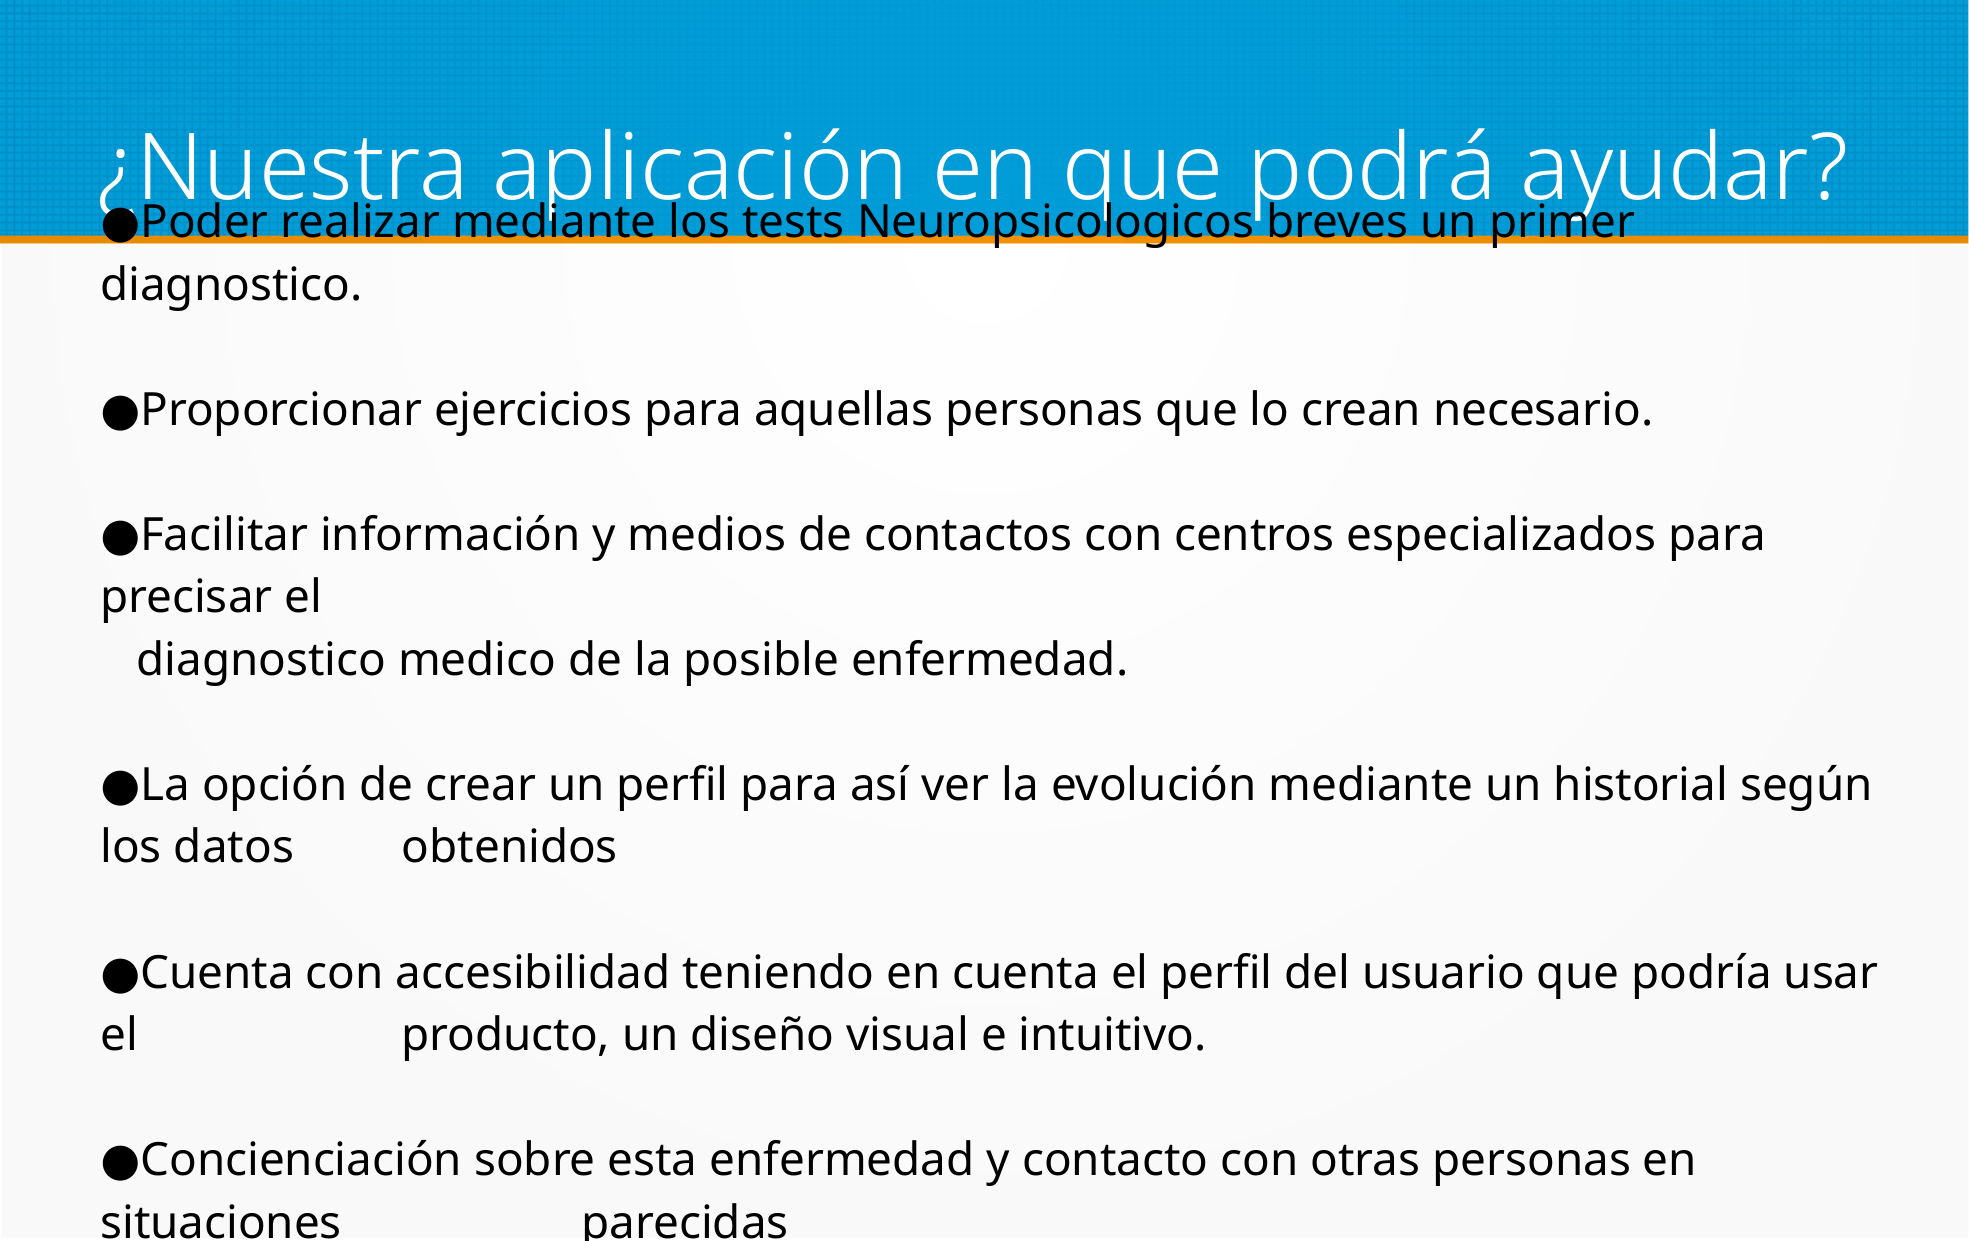

# ¿Nuestra aplicación en que podrá ayudar?
●Poder realizar mediante los tests Neuropsicologicos breves un primer diagnostico.
●Proporcionar ejercicios para aquellas personas que lo crean necesario.
●Facilitar información y medios de contactos con centros especializados para precisar el
 diagnostico medico de la posible enfermedad.
●La opción de crear un perfil para así ver la evolución mediante un historial según los datos obtenidos
●Cuenta con accesibilidad teniendo en cuenta el perfil del usuario que podría usar el producto, un diseño visual e intuitivo.
●Concienciación sobre esta enfermedad y contacto con otras personas en situaciones parecidas